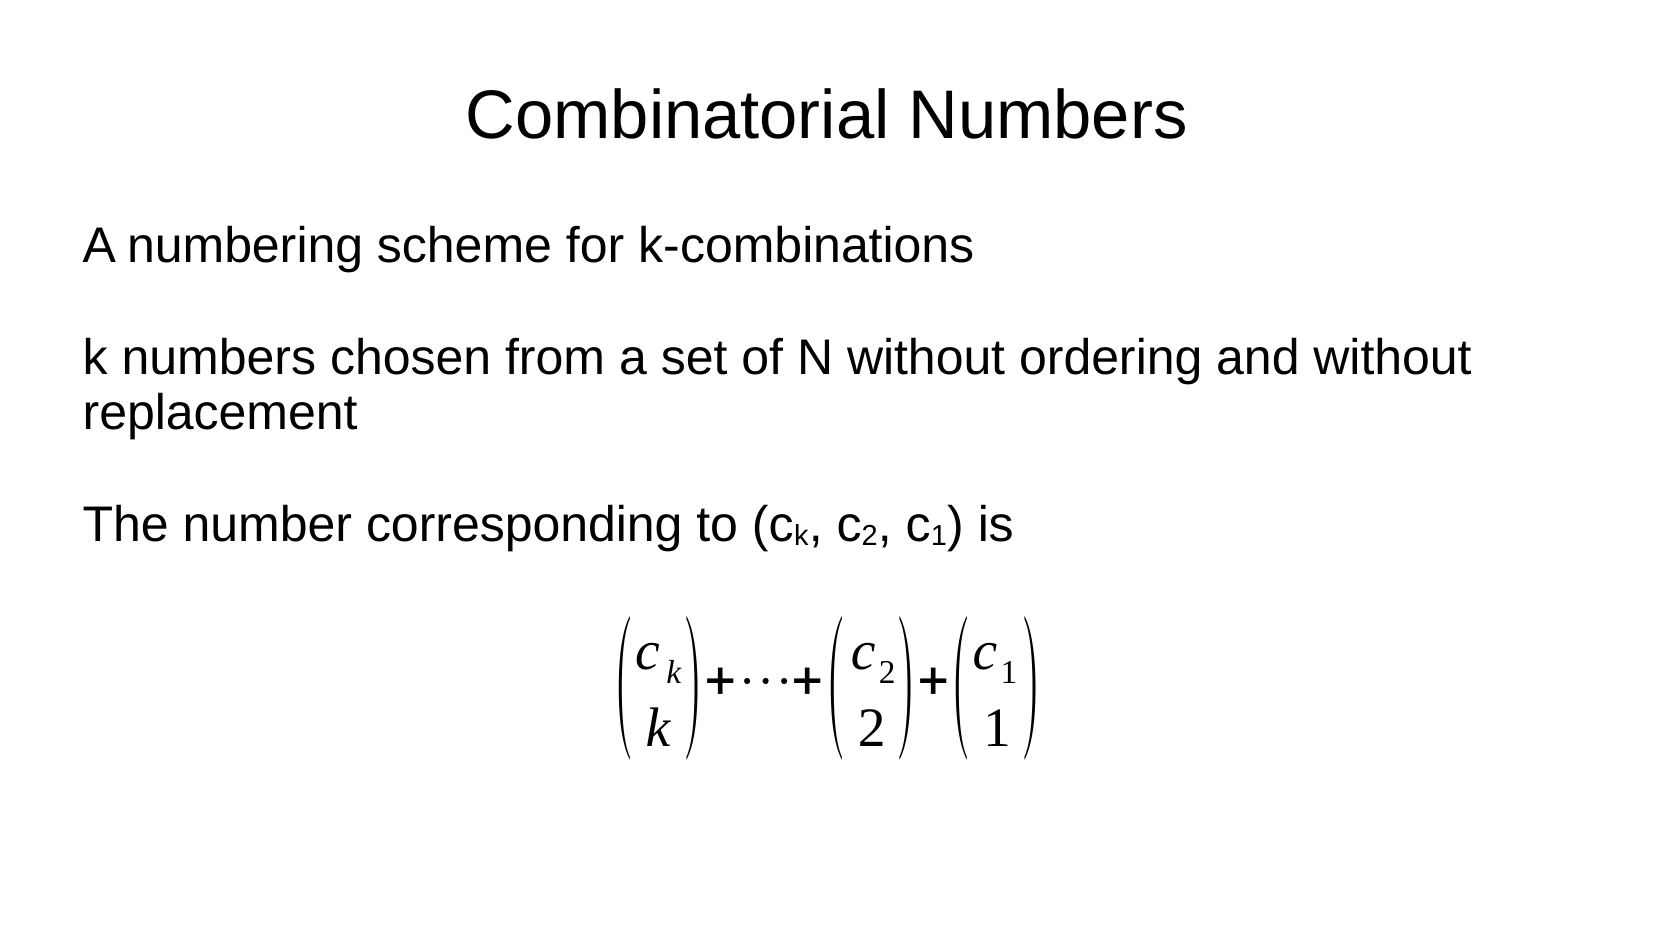

# Combinatorial Numbers
A numbering scheme for k-combinations
k numbers chosen from a set of N without ordering and without replacement
The number corresponding to (ck, c2, c1) is